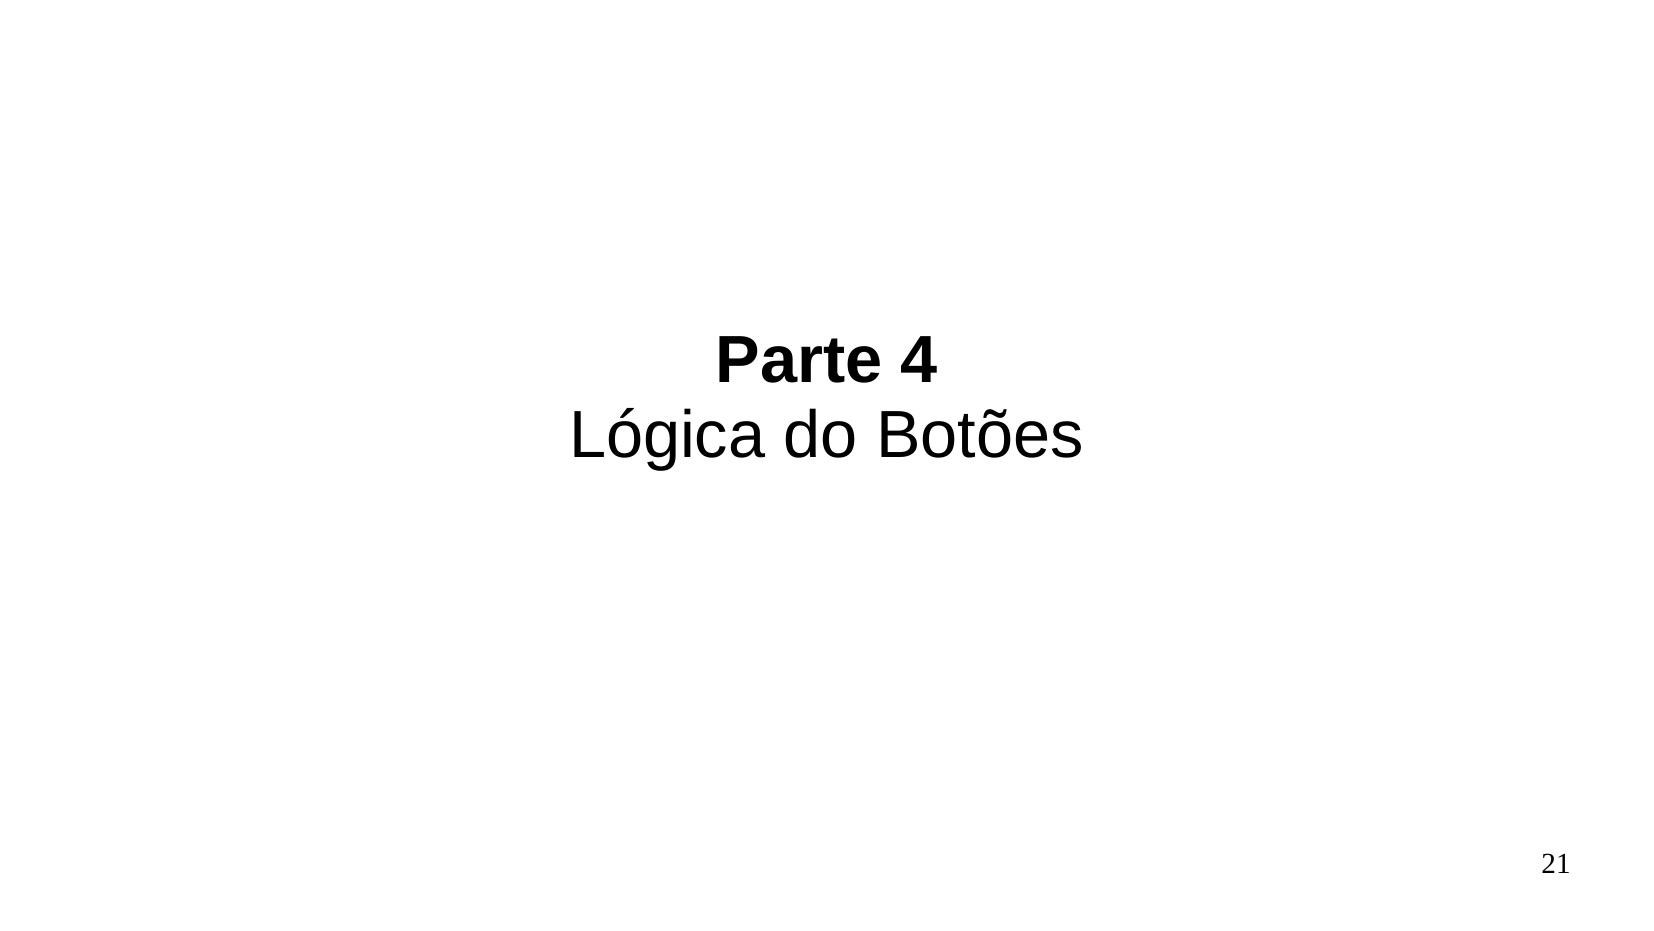

# Parte 4
Lógica do Botões
21